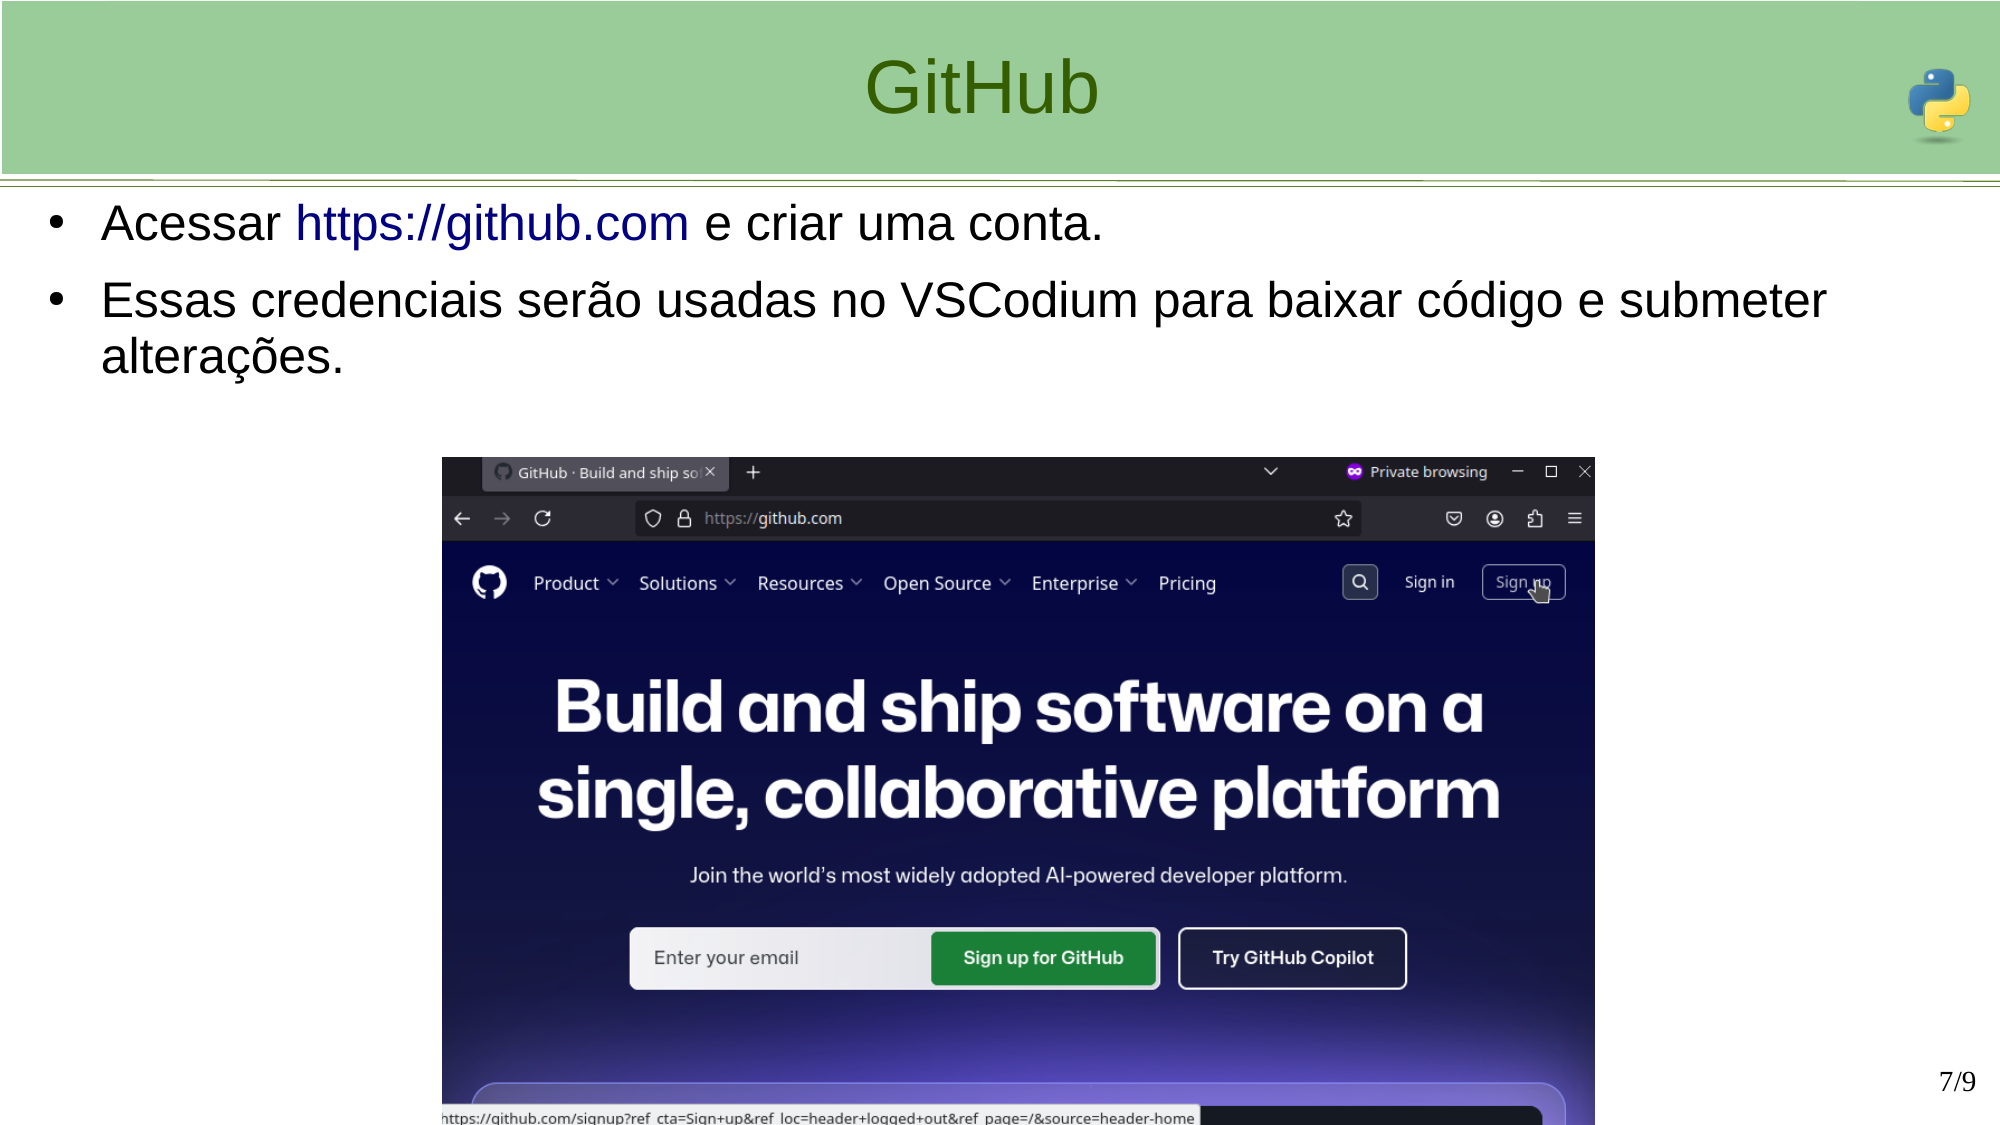

# GitHub
Acessar https://github.com e criar uma conta.
Essas credenciais serão usadas no VSCodium para baixar código e submeter alterações.
7